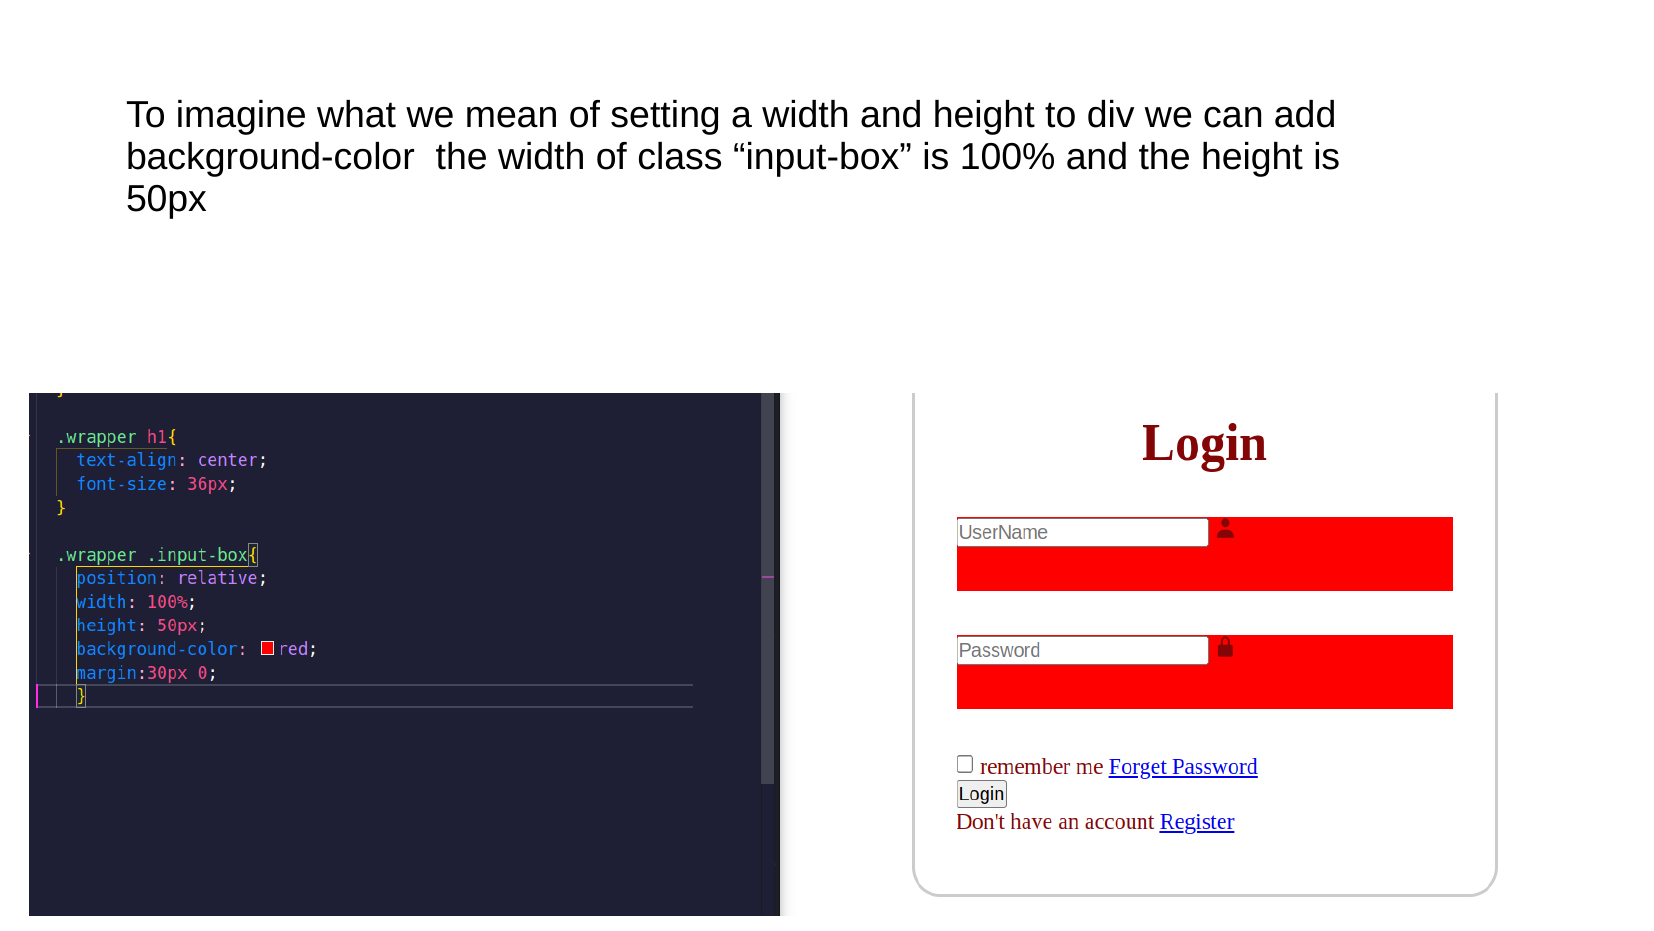

To imagine what we mean of setting a width and height to div we can add
background-color the width of class “input-box” is 100% and the height is
50px